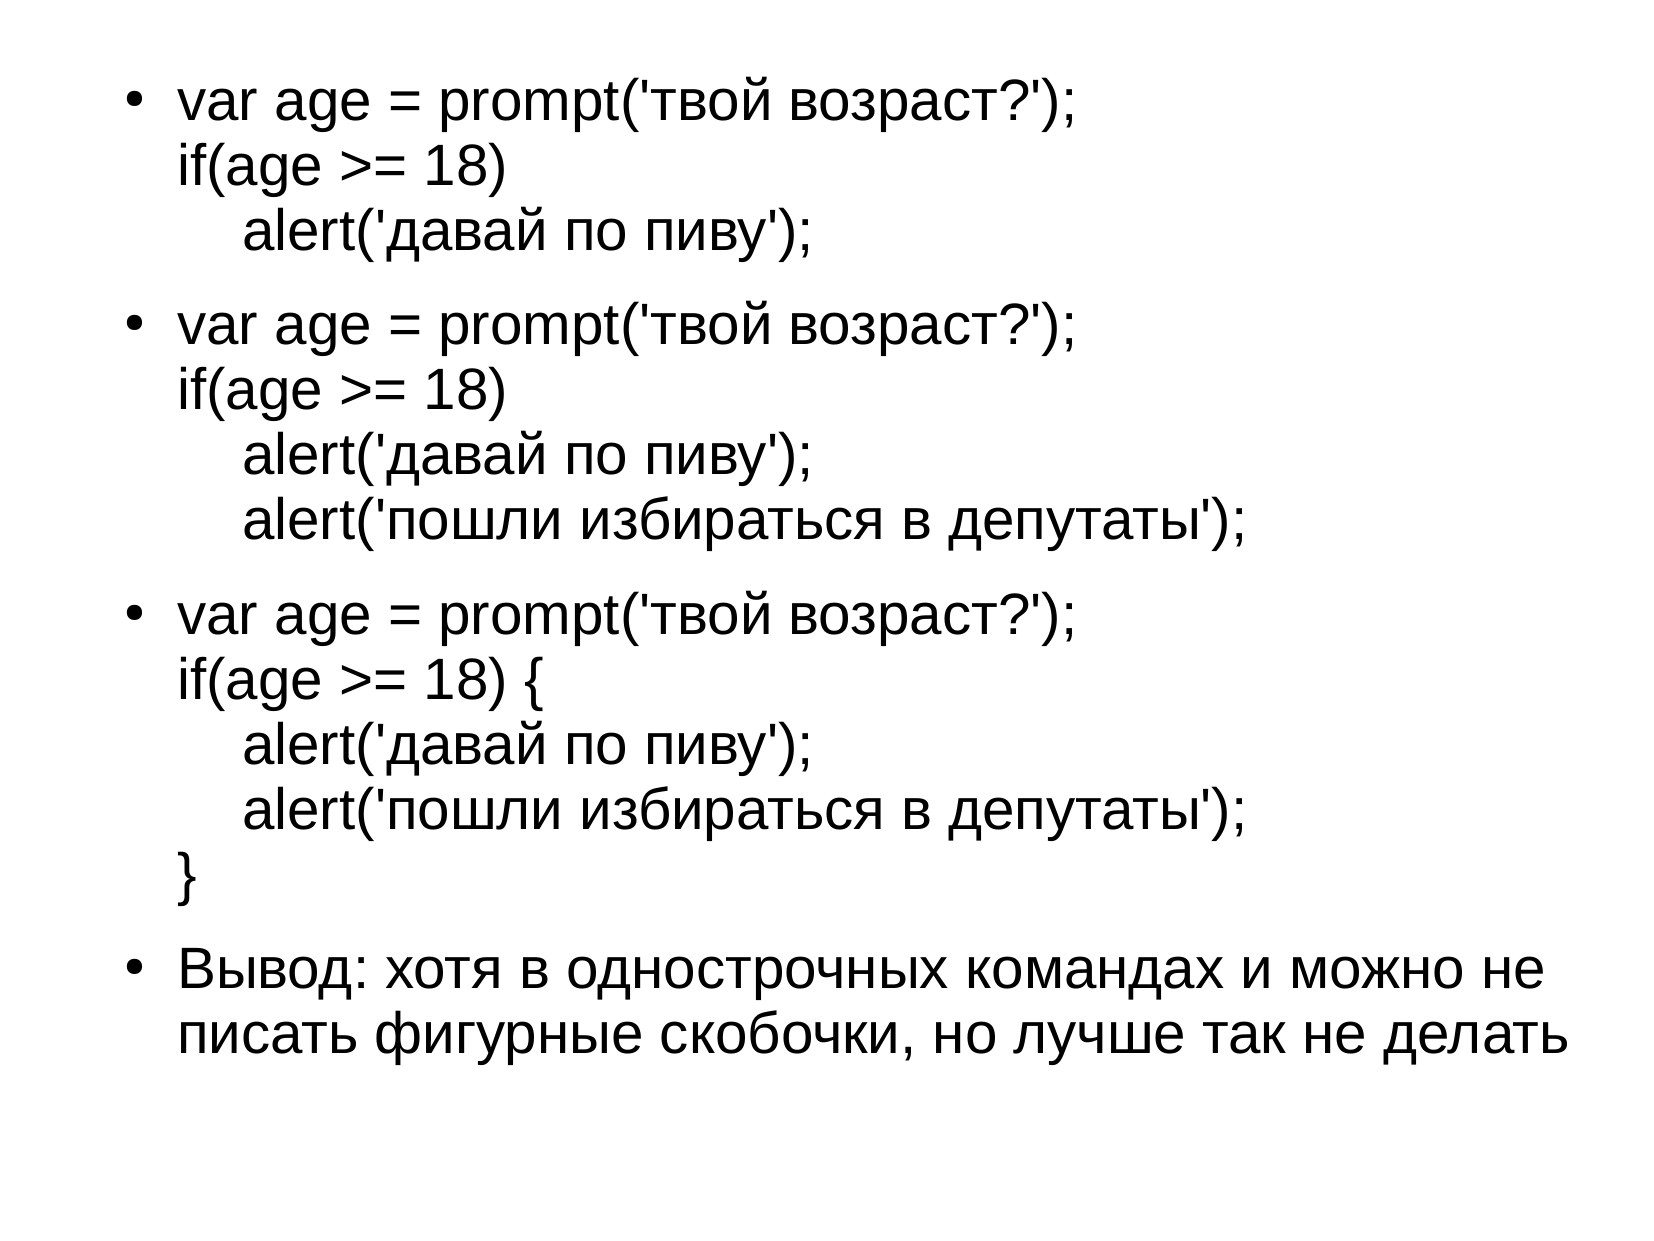

# var age = prompt('твой возраст?'); if(age >= 18) alert('давай по пиву');
var age = prompt('твой возраст?');
if(age >= 18)
 alert('давай по пиву');
 alert('пошли избираться в депутаты');
var age = prompt('твой возраст?');
if(age >= 18) {
 alert('давай по пиву');
 alert('пошли избираться в депутаты');
}
Вывод: хотя в однострочных командах и можно не писать фигурные скобочки, но лучше так не делать